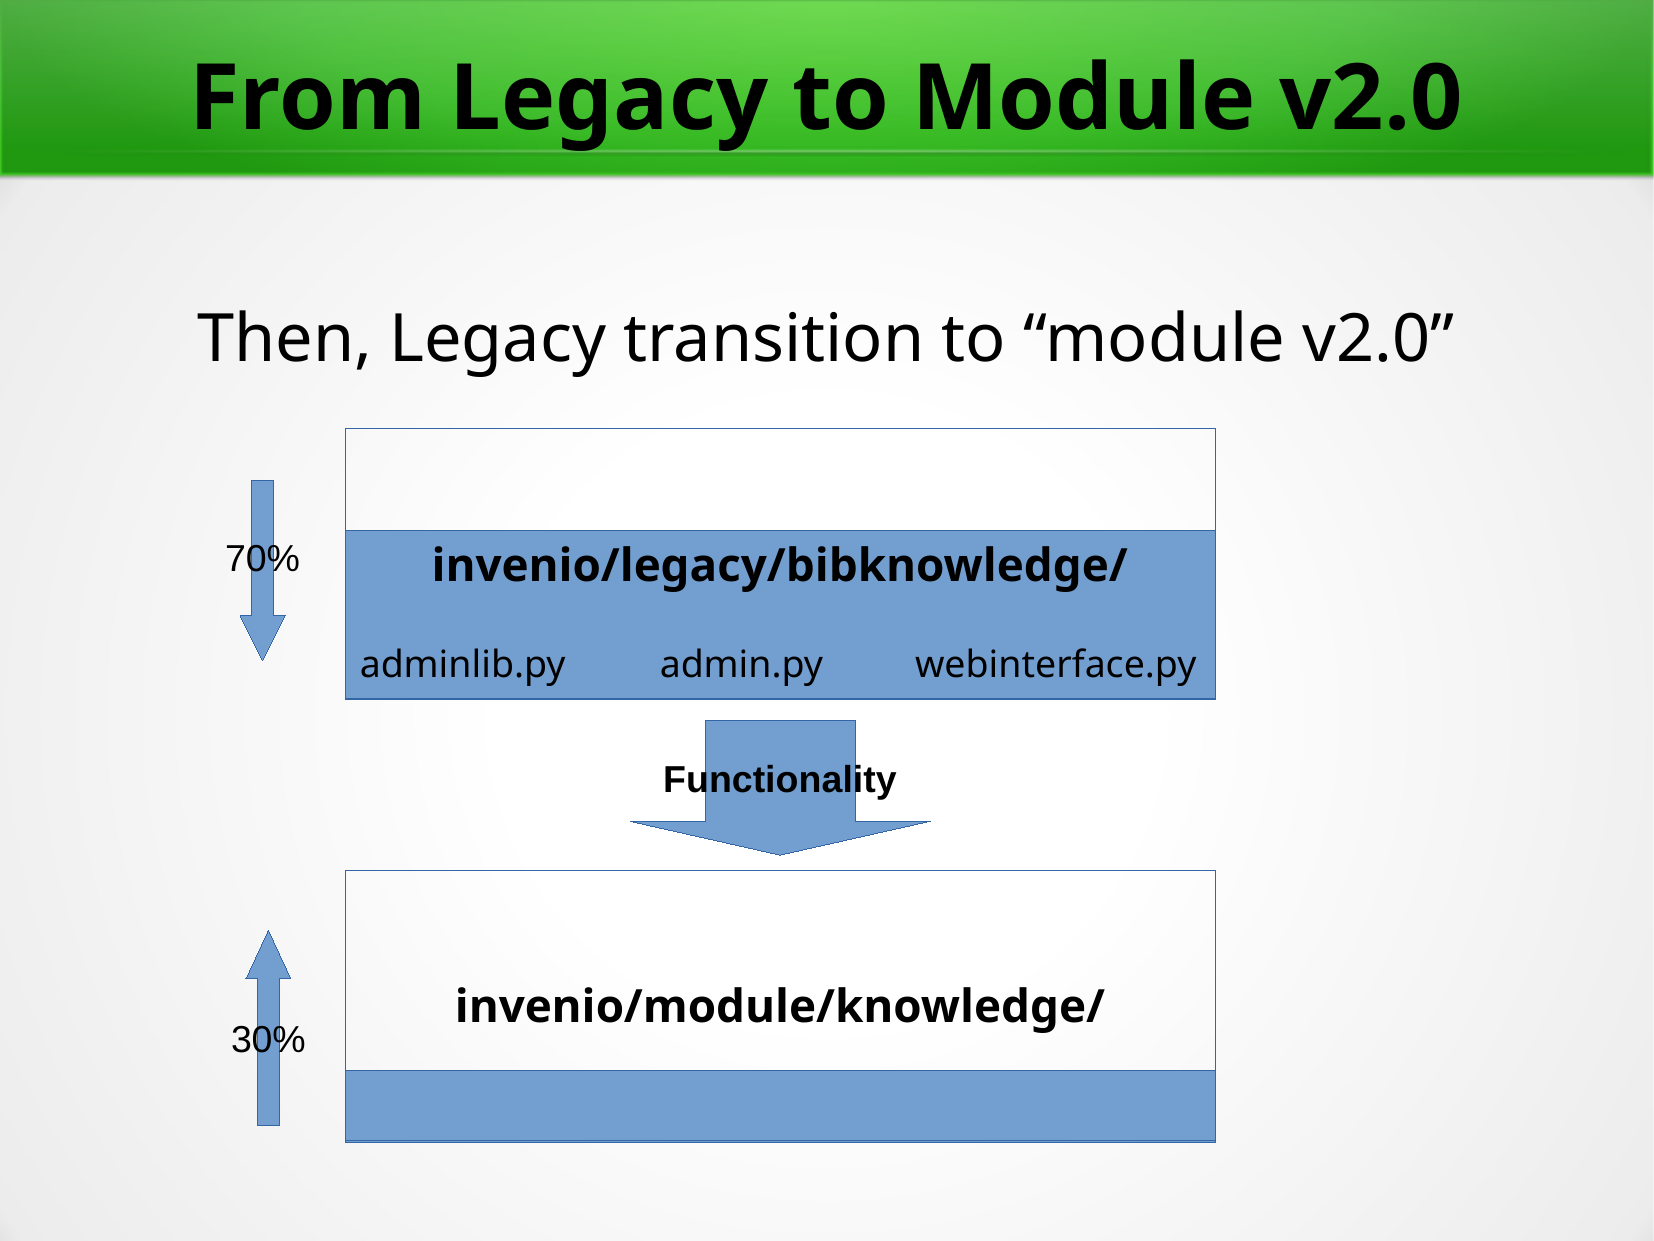

# From Legacy to Module v2.0
Then, Legacy transition to “module v2.0”
invenio/legacy/bibknowledge/
70%
adminlib.py
admin.py
webinterface.py
Functionality
invenio/module/knowledge/
30%